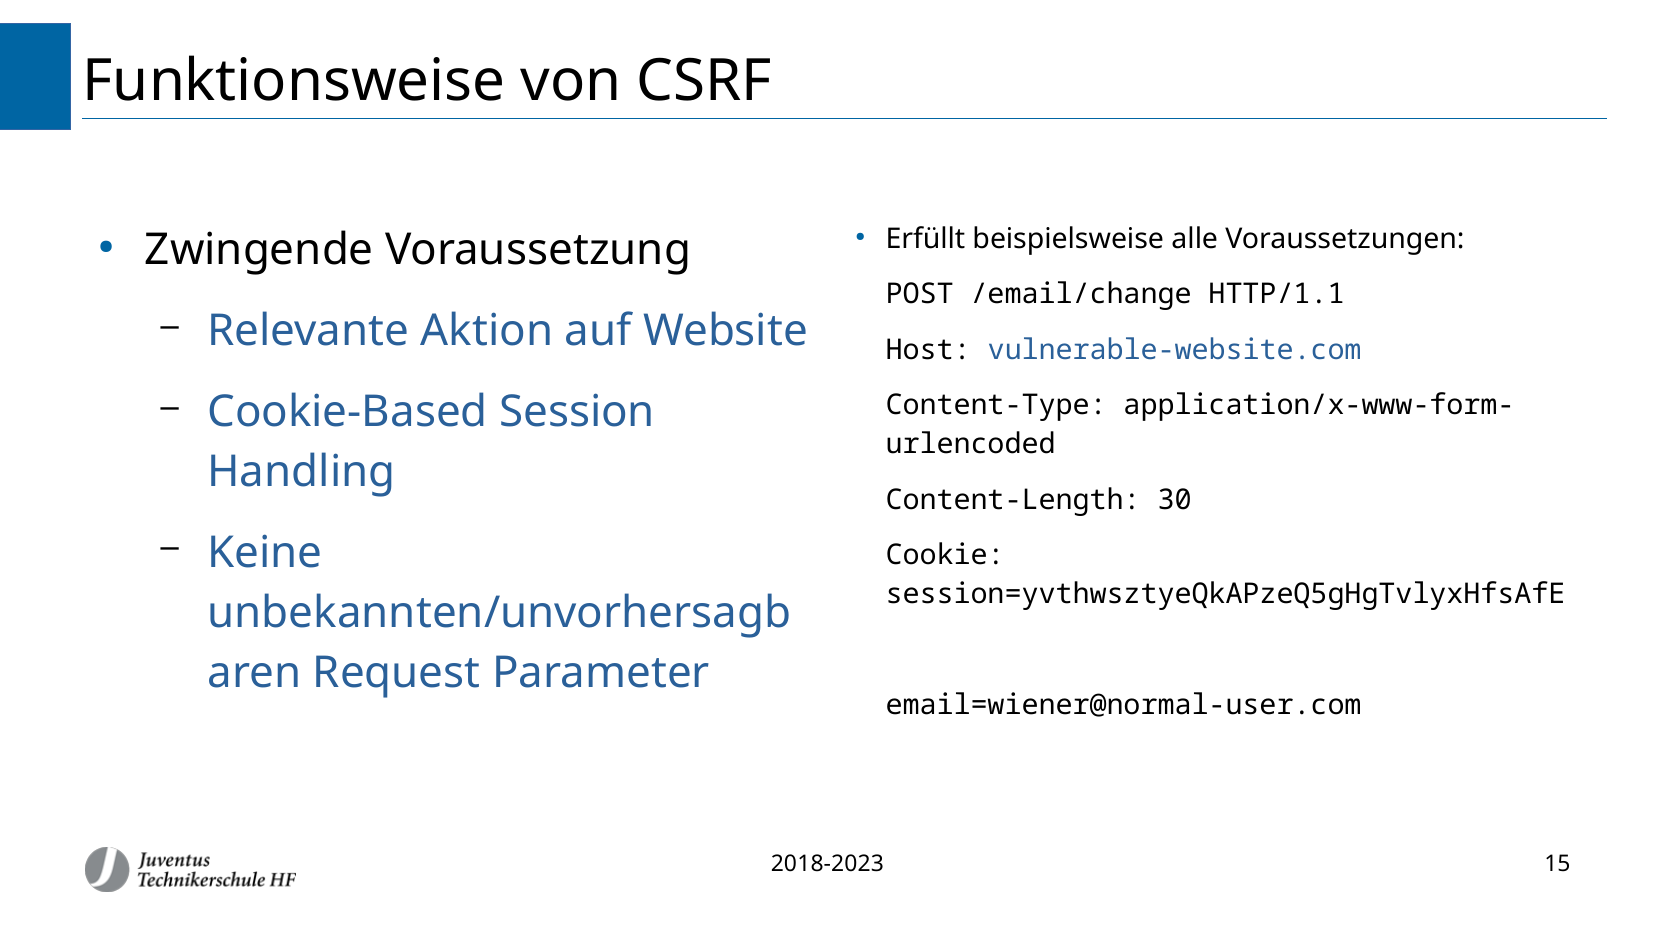

# Funktionsweise von CSRF
Zwingende Voraussetzung
Relevante Aktion auf Website
Cookie-Based Session Handling
Keine unbekannten/unvorhersagbaren Request Parameter
Erfüllt beispielsweise alle Voraussetzungen:
POST /email/change HTTP/1.1
Host: vulnerable-website.com
Content-Type: application/x-www-form-urlencoded
Content-Length: 30
Cookie: session=yvthwsztyeQkAPzeQ5gHgTvlyxHfsAfE
email=wiener@normal-user.com
2018-2023
15